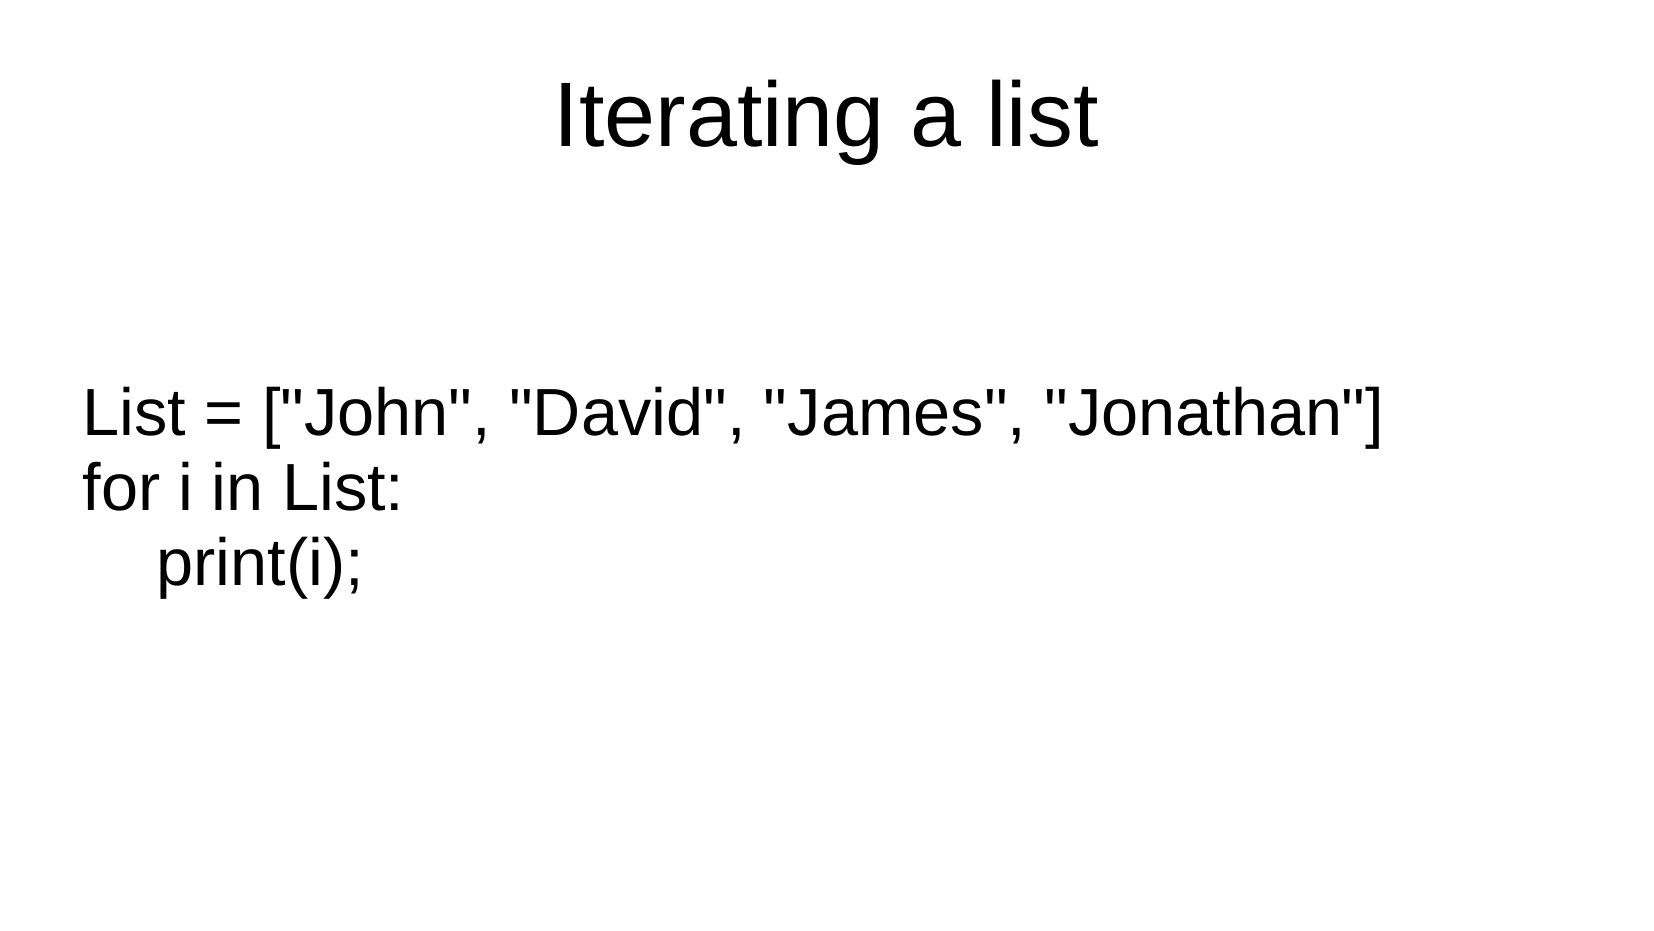

# Iterating a list
List = ["John", "David", "James", "Jonathan"]
for i in List:
 print(i);